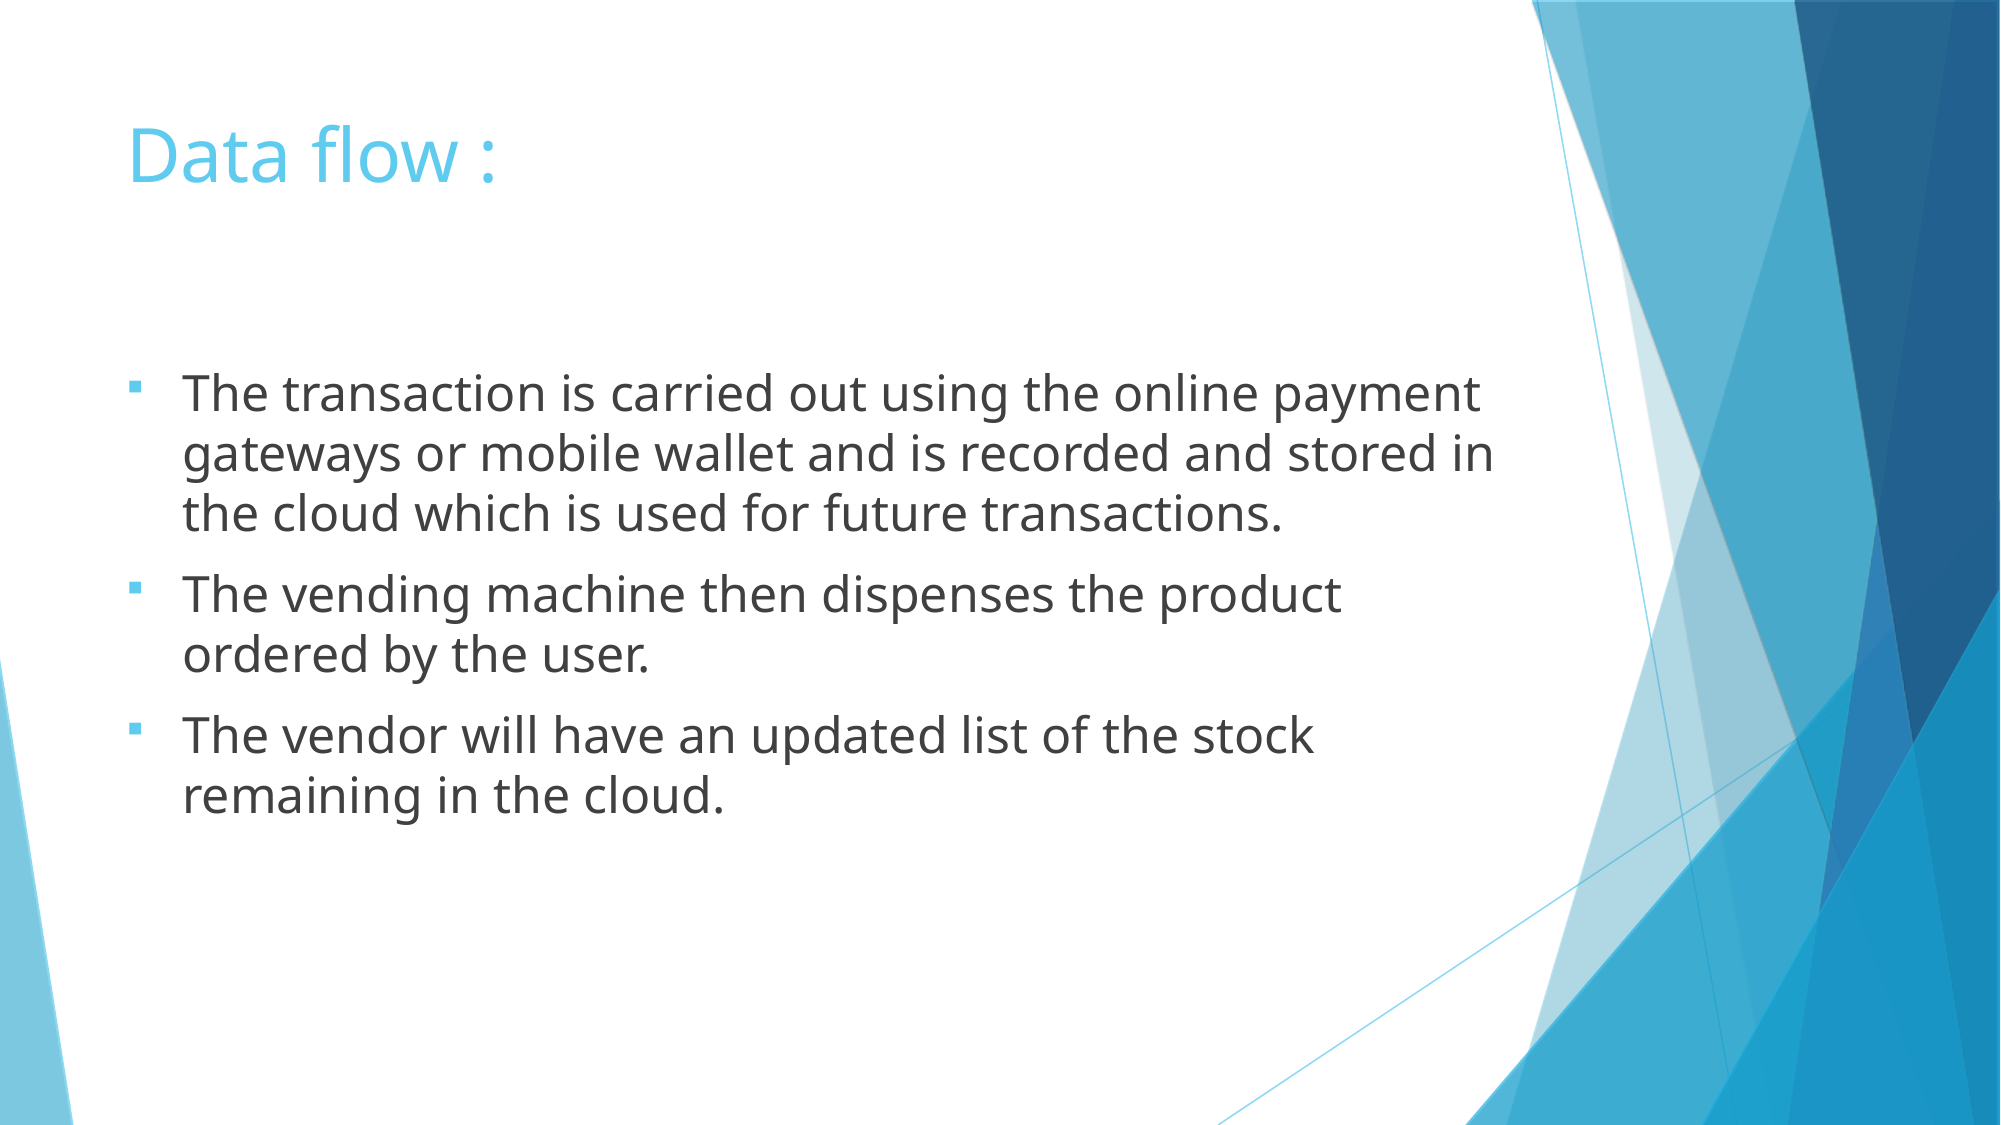

# Data flow :
The transaction is carried out using the online payment gateways or mobile wallet and is recorded and stored in the cloud which is used for future transactions.
The vending machine then dispenses the product ordered by the user.
The vendor will have an updated list of the stock remaining in the cloud.